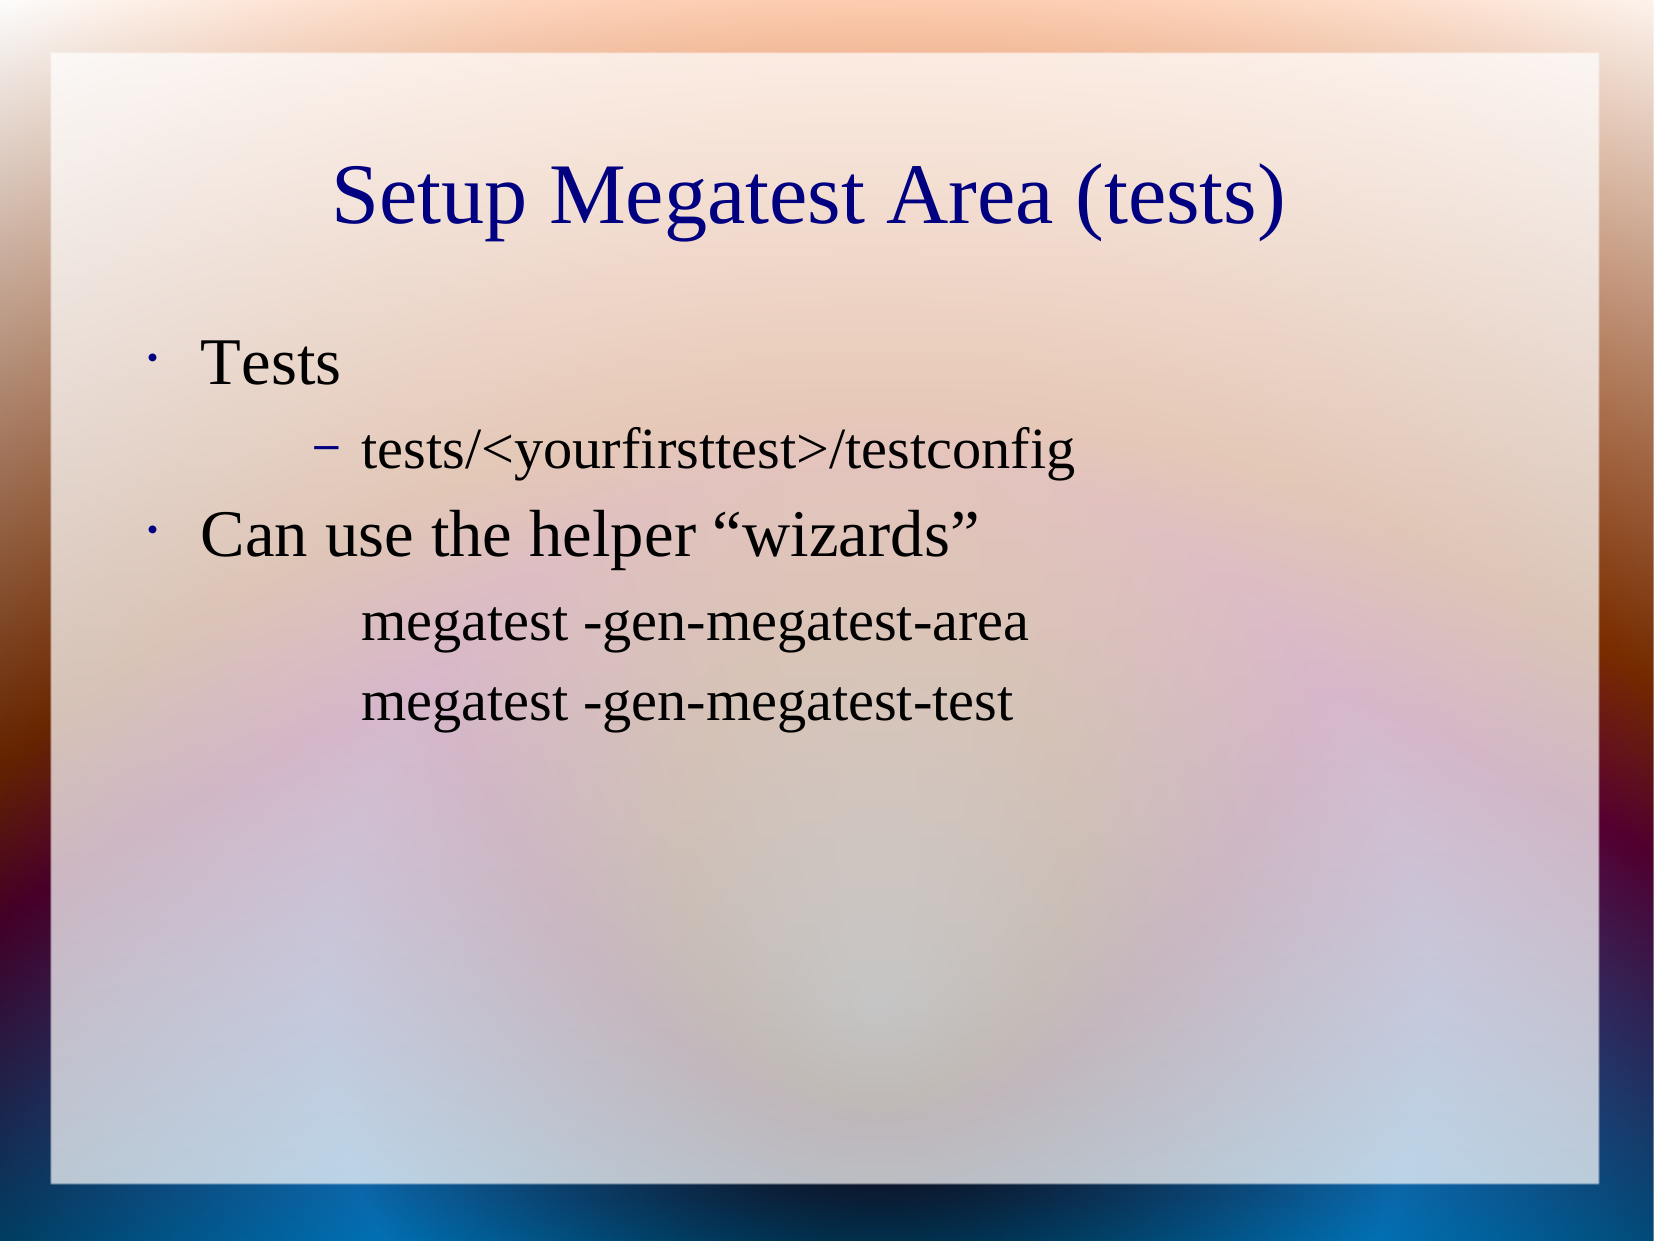

# Setup Megatest Area (tests)
Tests
tests/<yourfirsttest>/testconfig
Can use the helper “wizards”
megatest -gen-megatest-area
megatest -gen-megatest-test